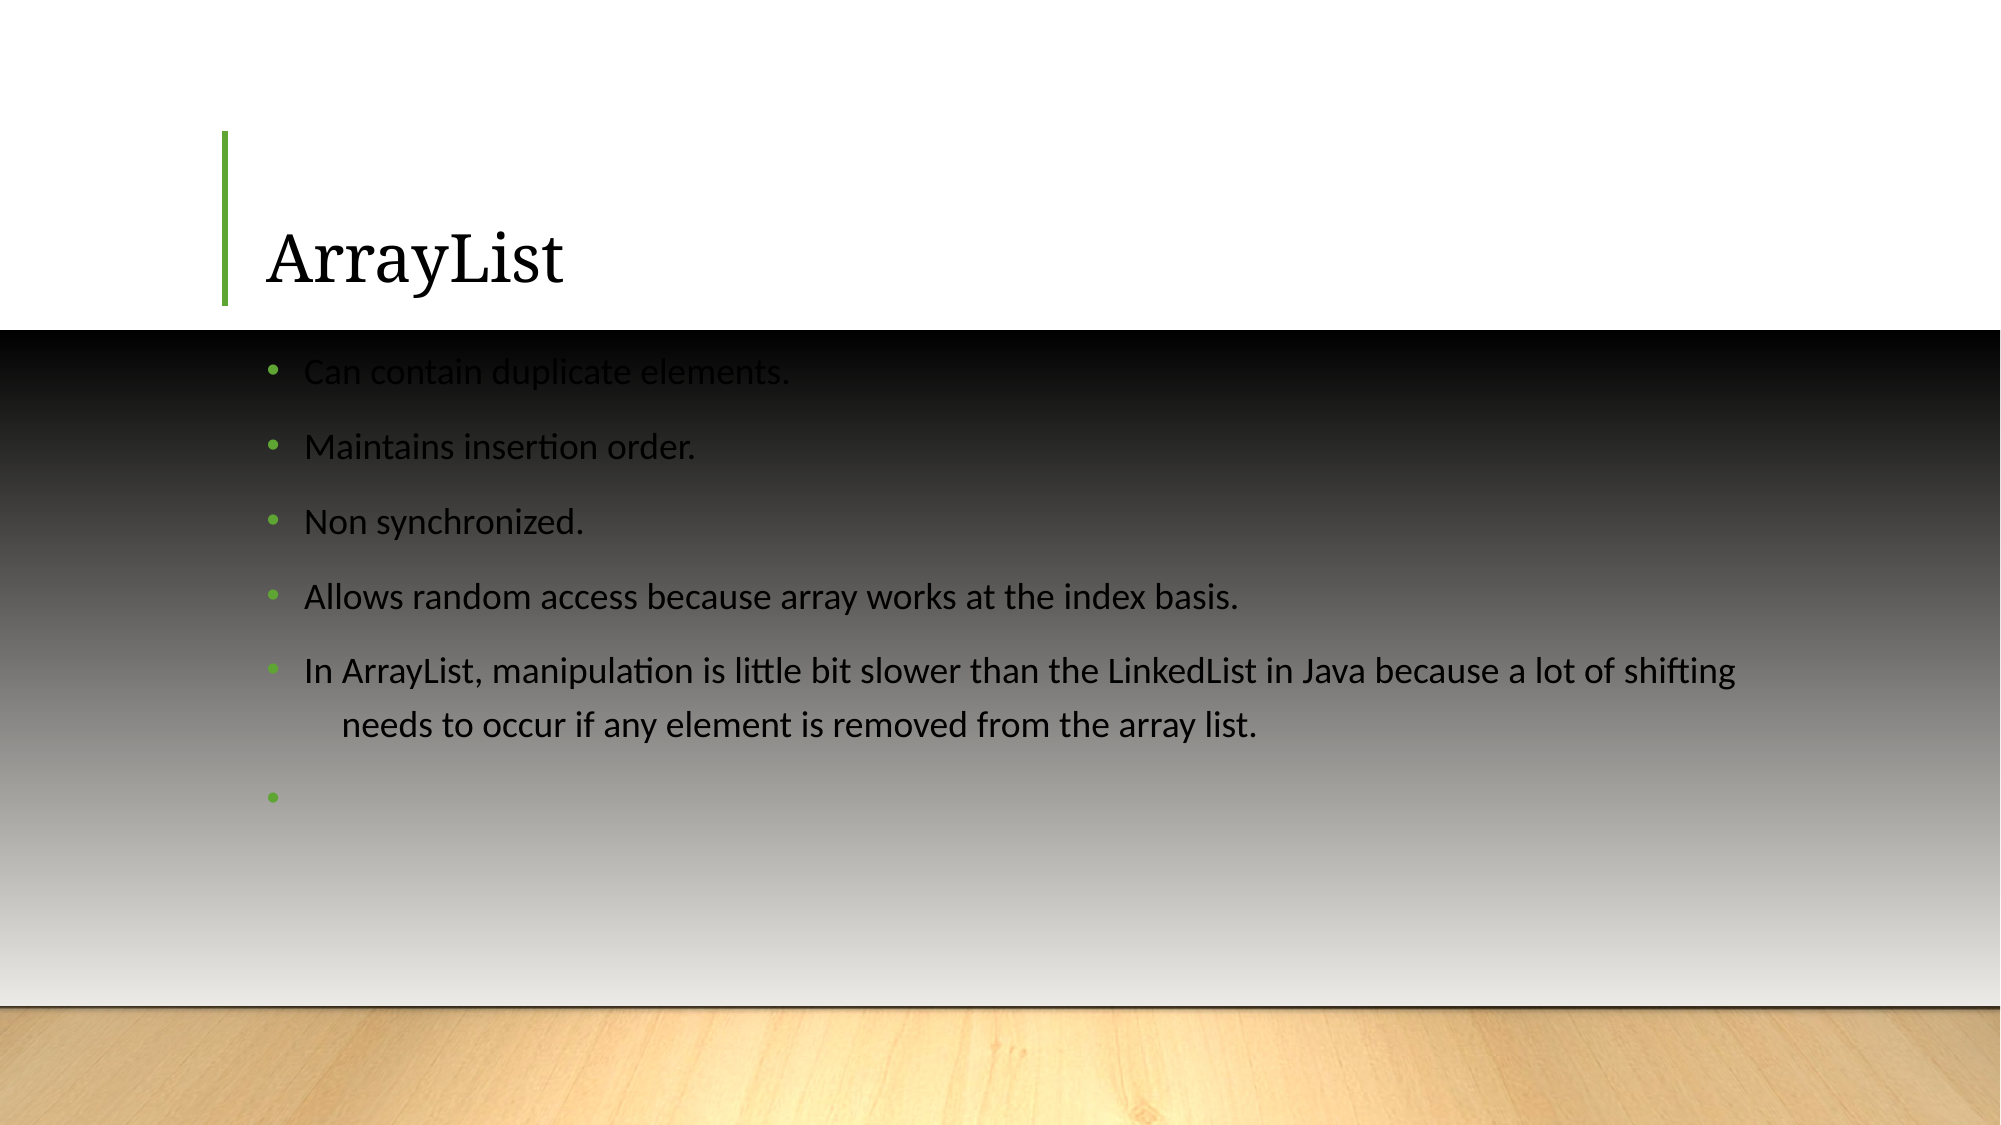

# ArrayList
Can contain duplicate elements.
Maintains insertion order.
Non synchronized.
Allows random access because array works at the index basis.
In ArrayList, manipulation is little bit slower than the LinkedList in Java because a lot of shifting needs to occur if any element is removed from the array list.